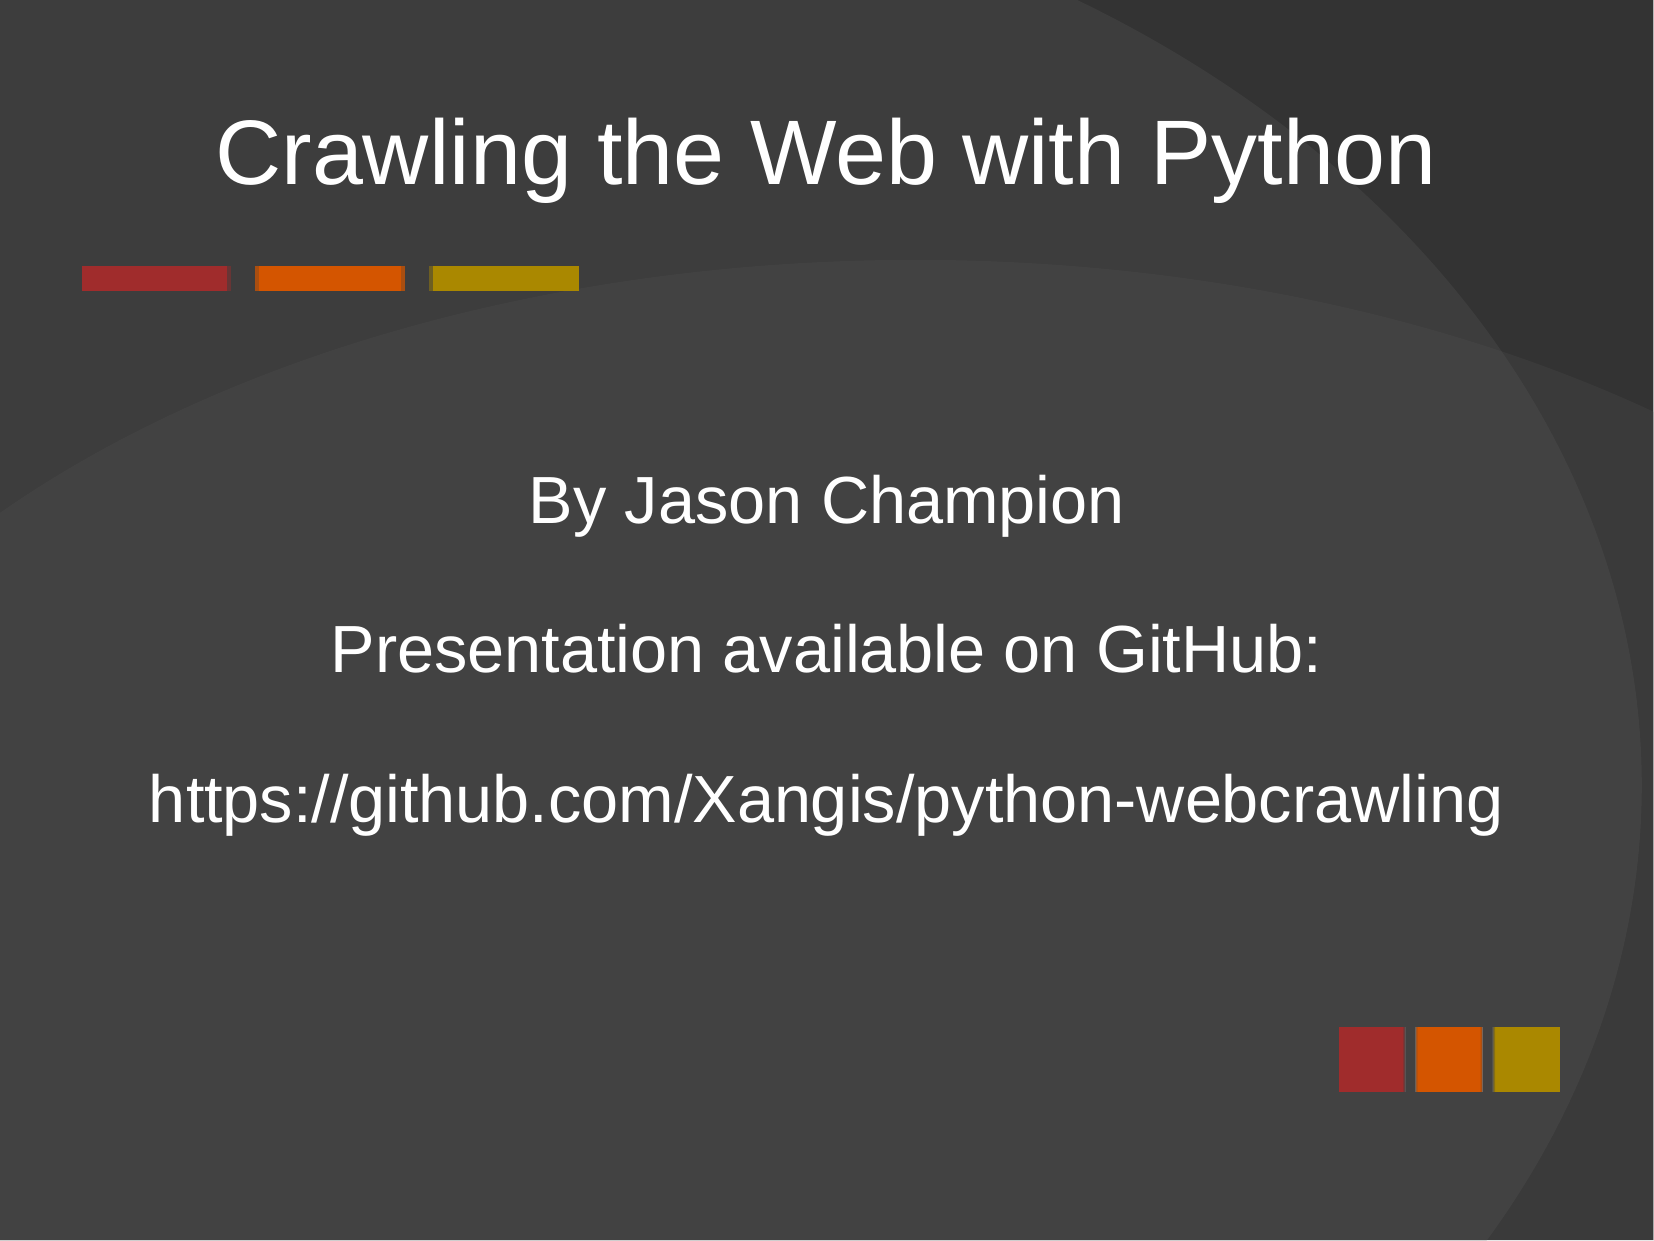

# Crawling the Web with Python
By Jason Champion
Presentation available on GitHub:
https://github.com/Xangis/python-webcrawling